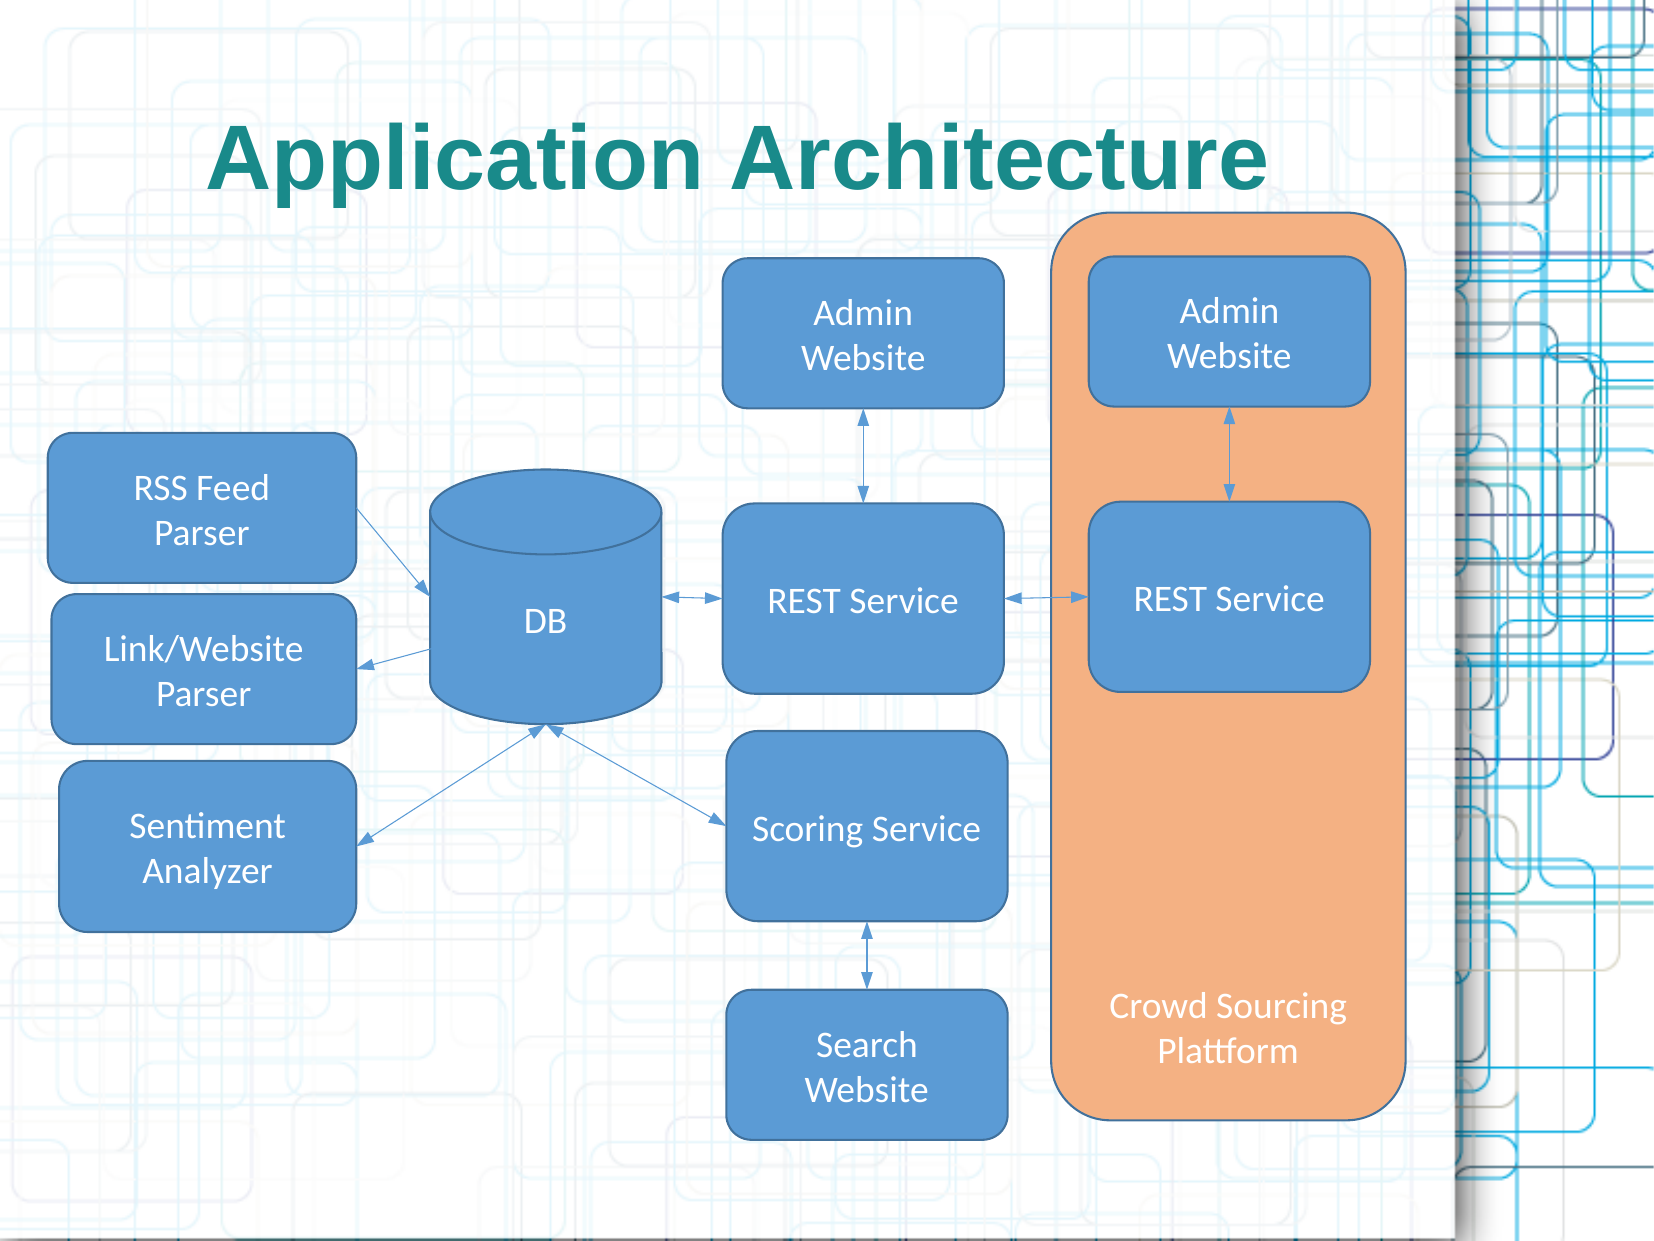

# Application Architecture
Crowd Sourcing
Plattform
Admin
Website
Admin
Website
RSS Feed
Parser
DB
REST Service
REST Service
Link/Website
Parser
Scoring Service
Sentiment
Analyzer
Search
Website